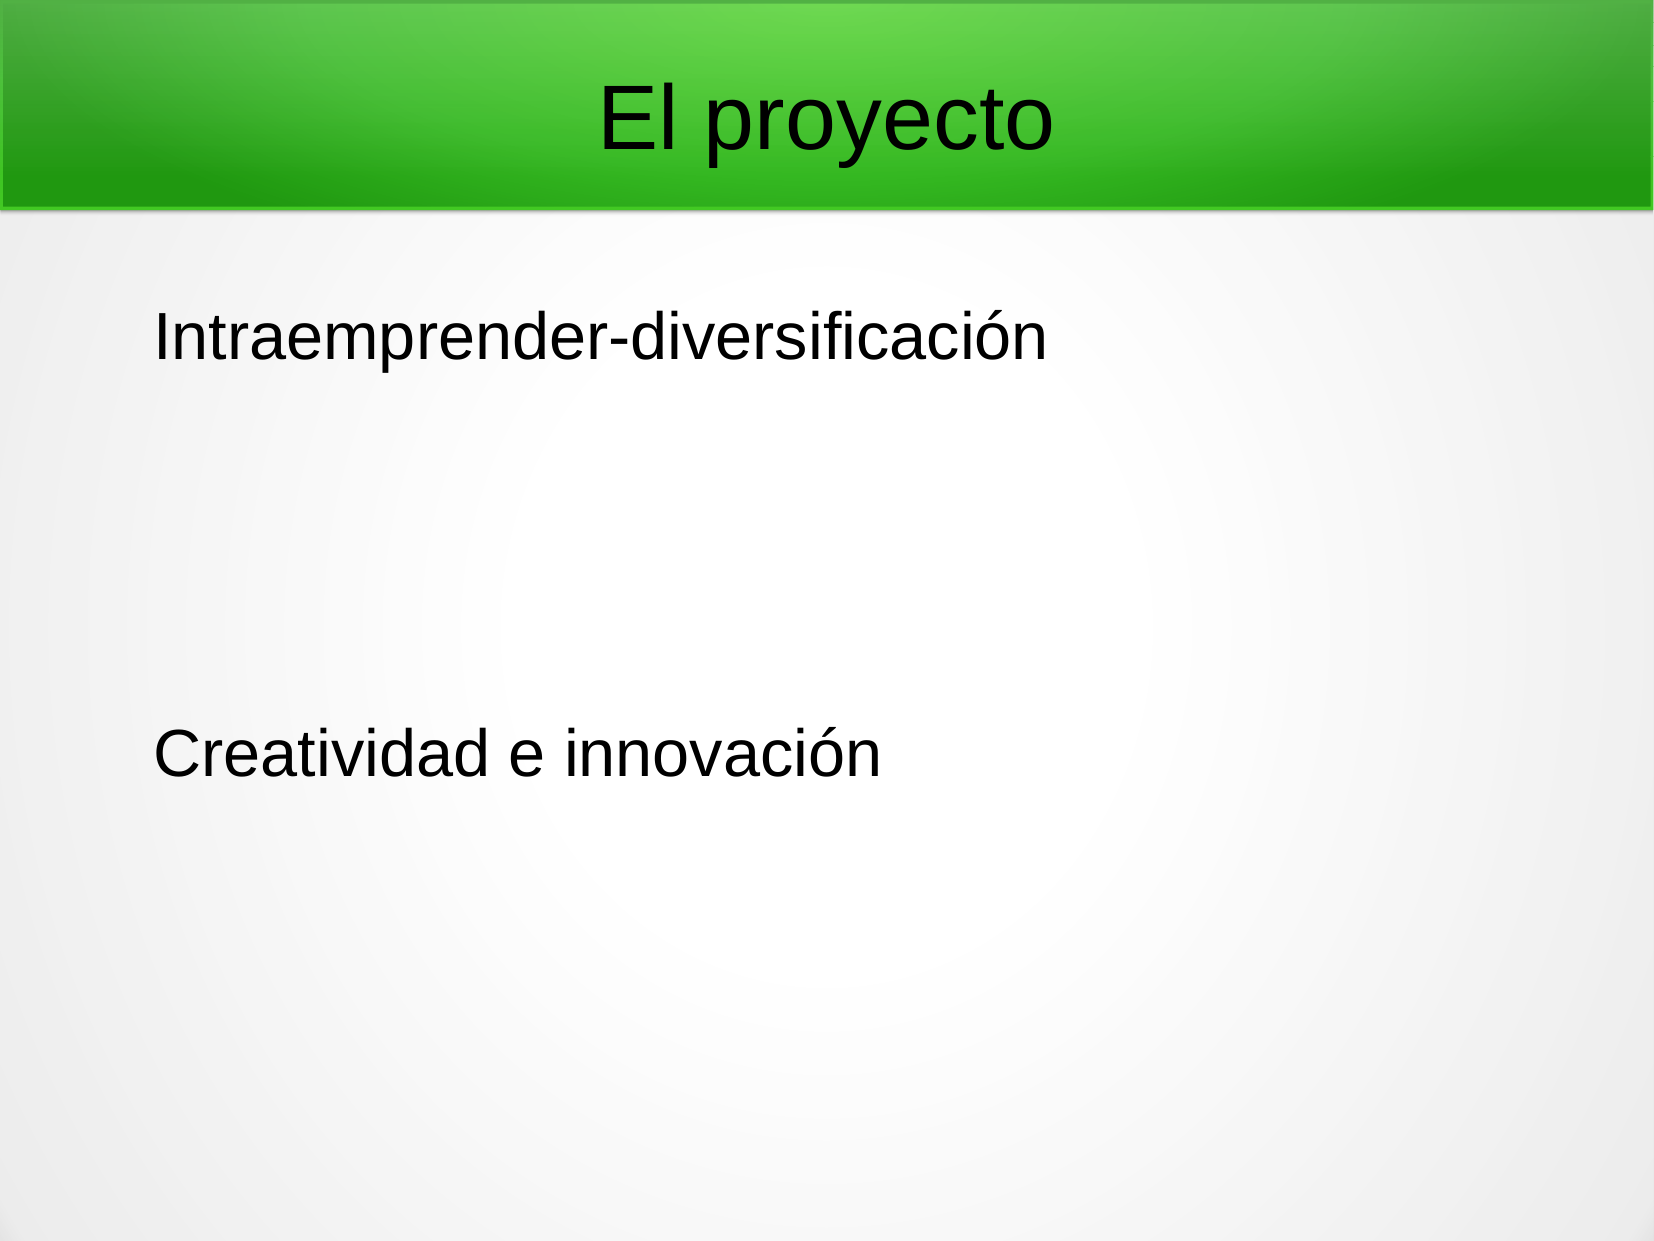

# El proyecto
Intraemprender-diversificación
Creatividad e innovación